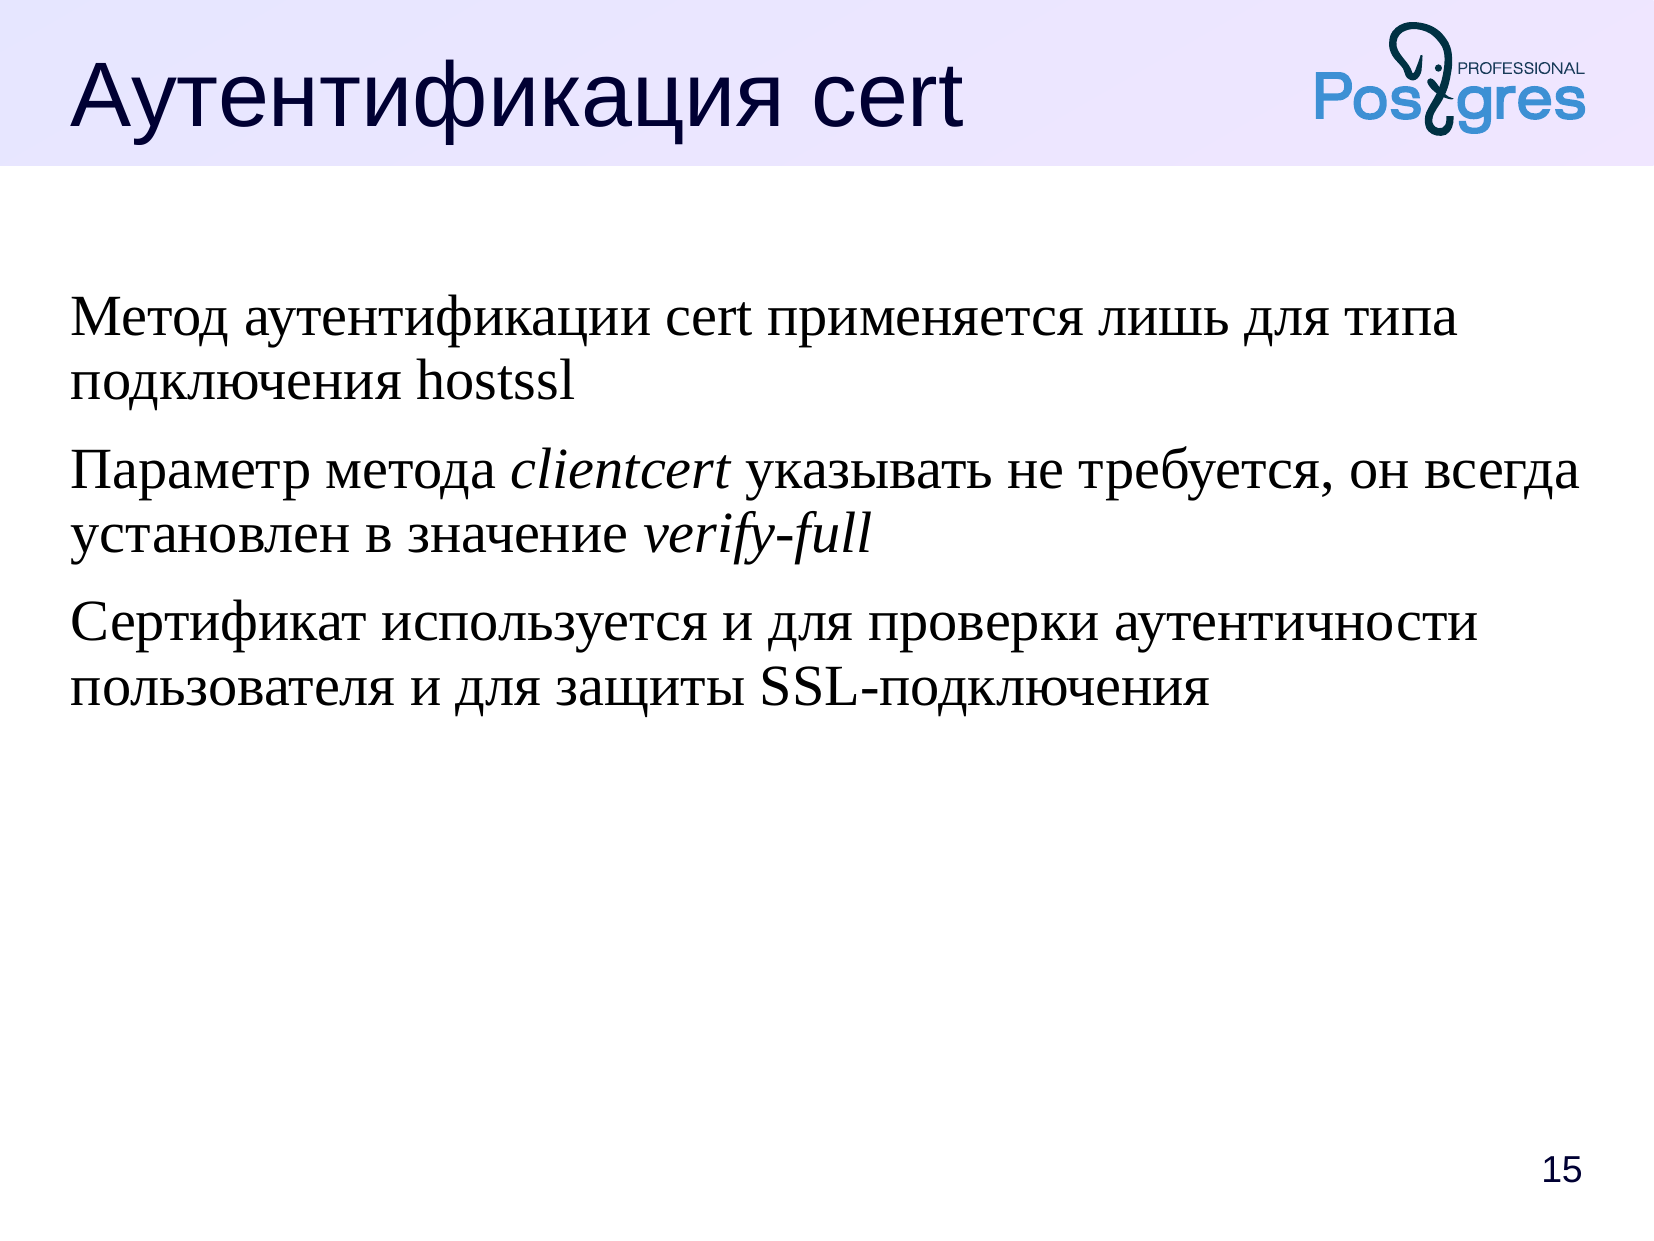

# Аутентификация cert
Метод аутентификации cert применяется лишь для типа подключения hostssl
Параметр метода clientcert указывать не требуется, он всегда установлен в значение verify-full
Сертификат используется и для проверки аутентичности пользователя и для защиты SSL-подключения